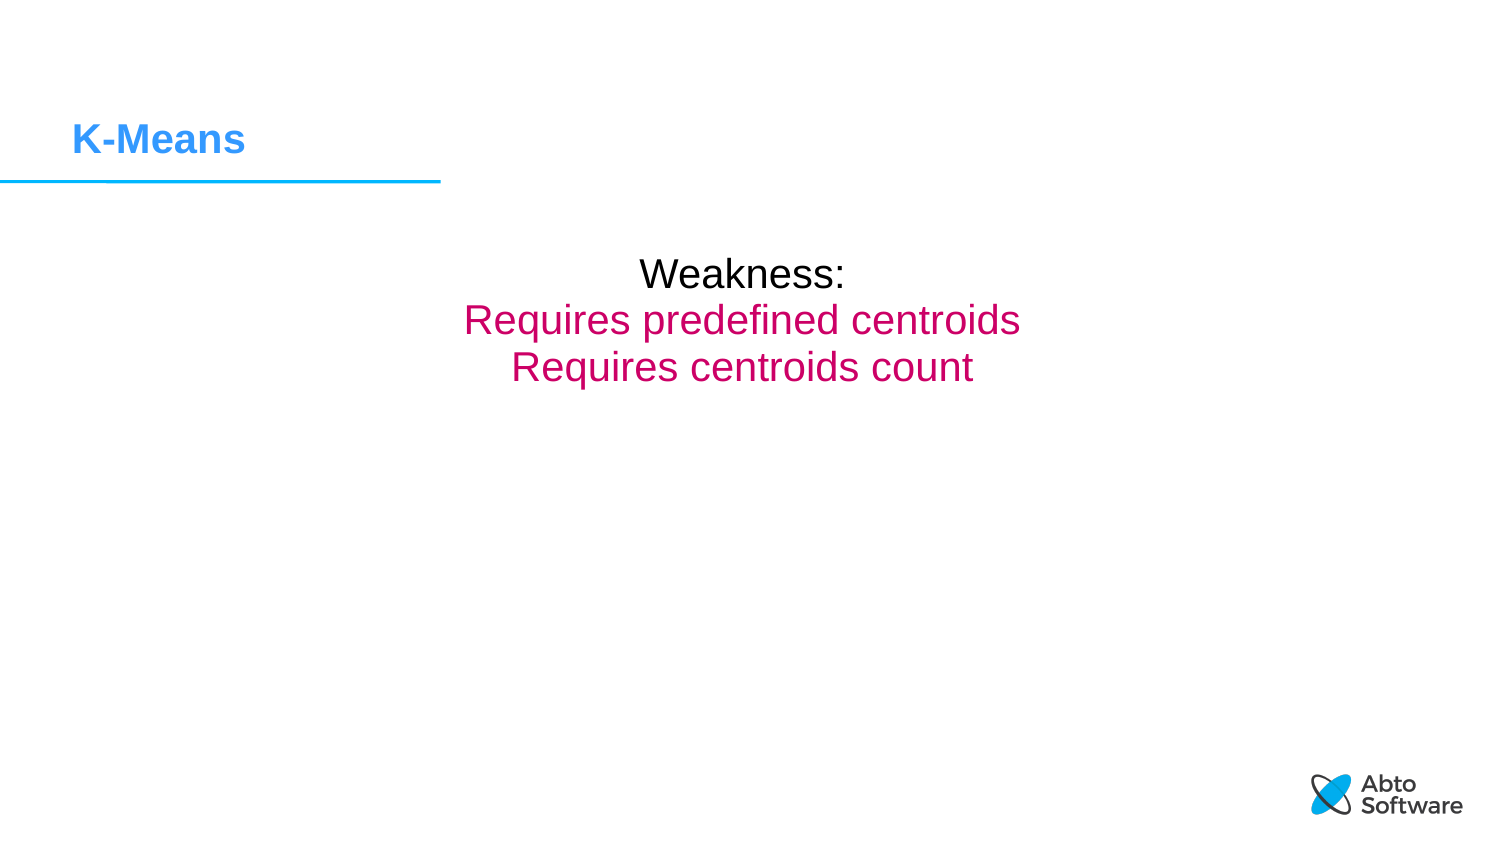

# K-Means
Weakness:
Requires predefined centroids
Requires centroids count